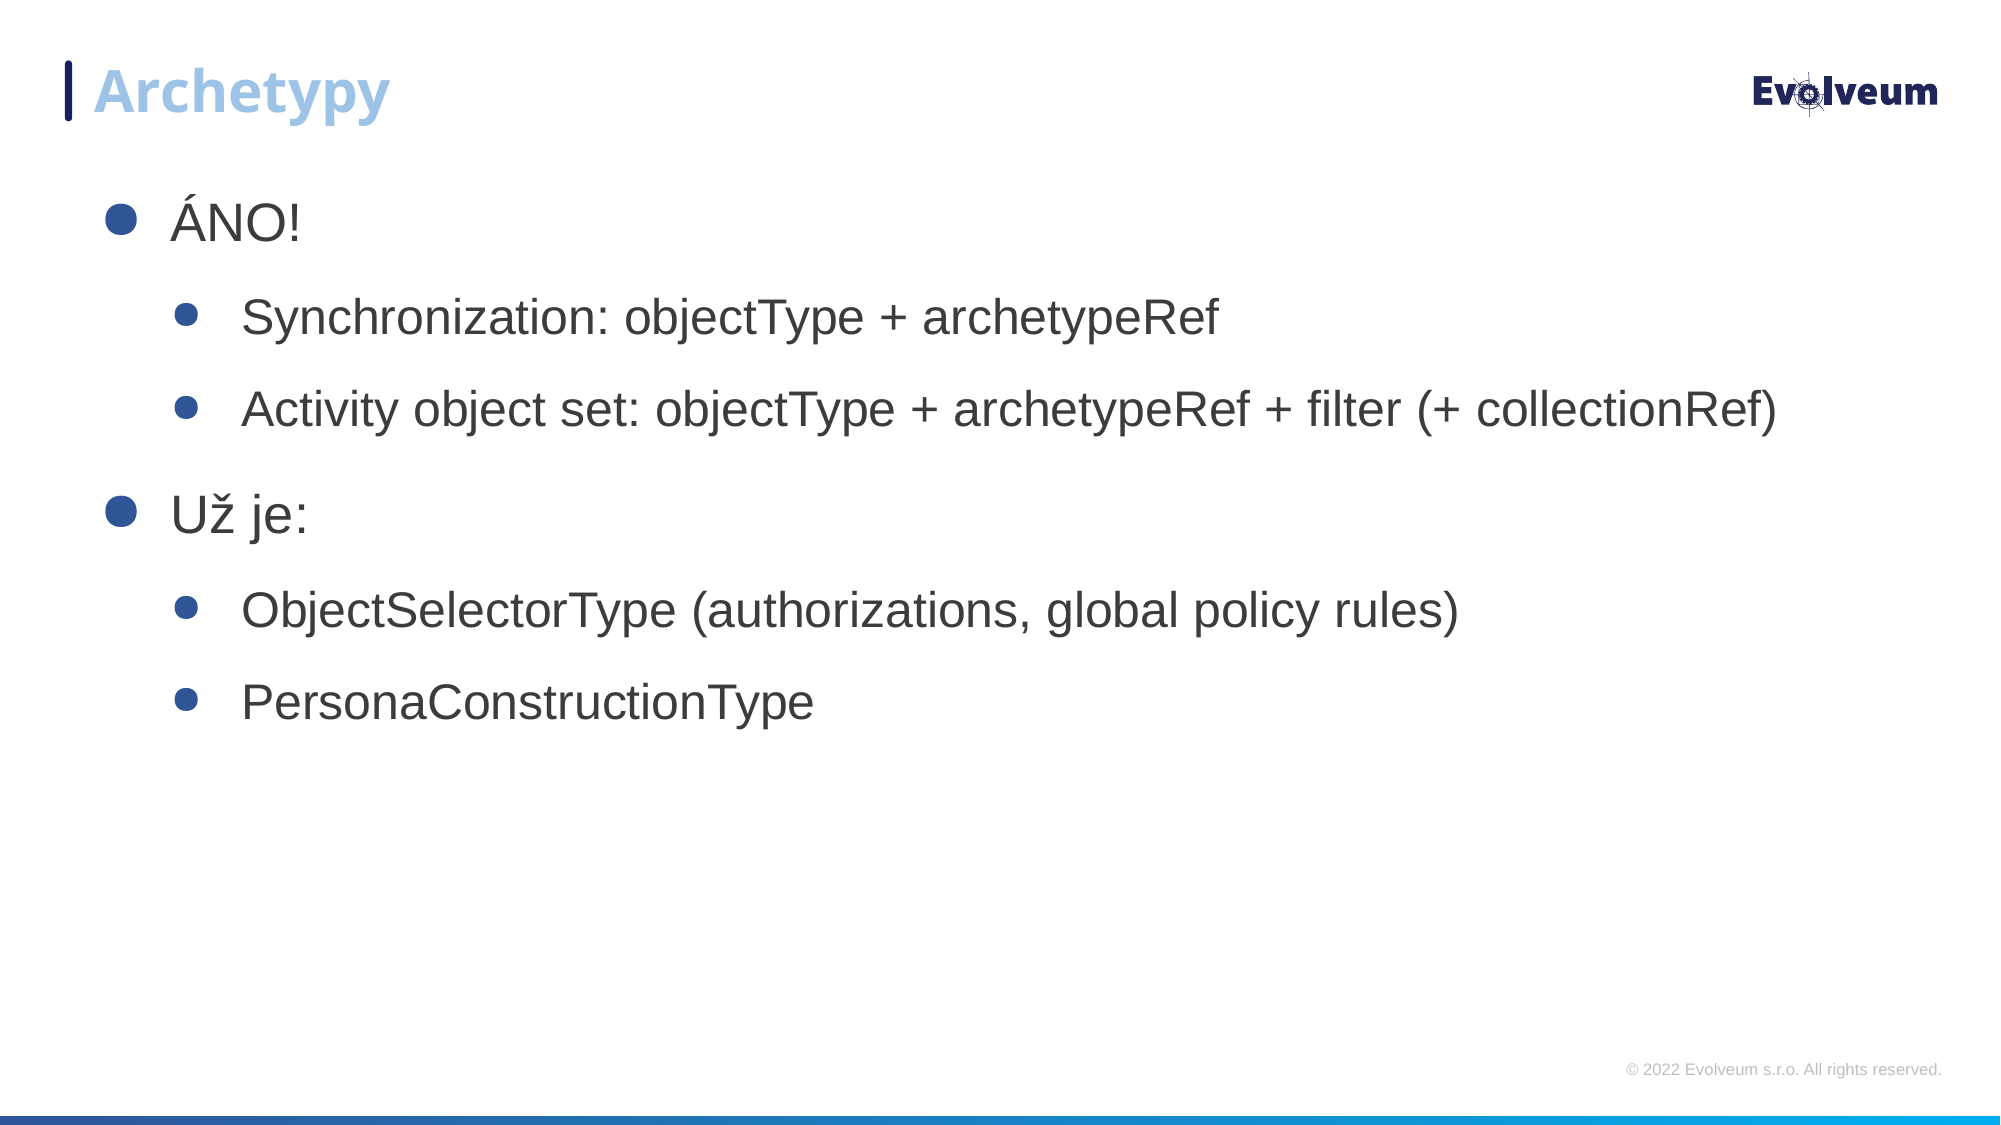

# Archetypy
ÁNO!
Synchronization: objectType + archetypeRef
Activity object set: objectType + archetypeRef + filter (+ collectionRef)
Už je:
ObjectSelectorType (authorizations, global policy rules)
PersonaConstructionType